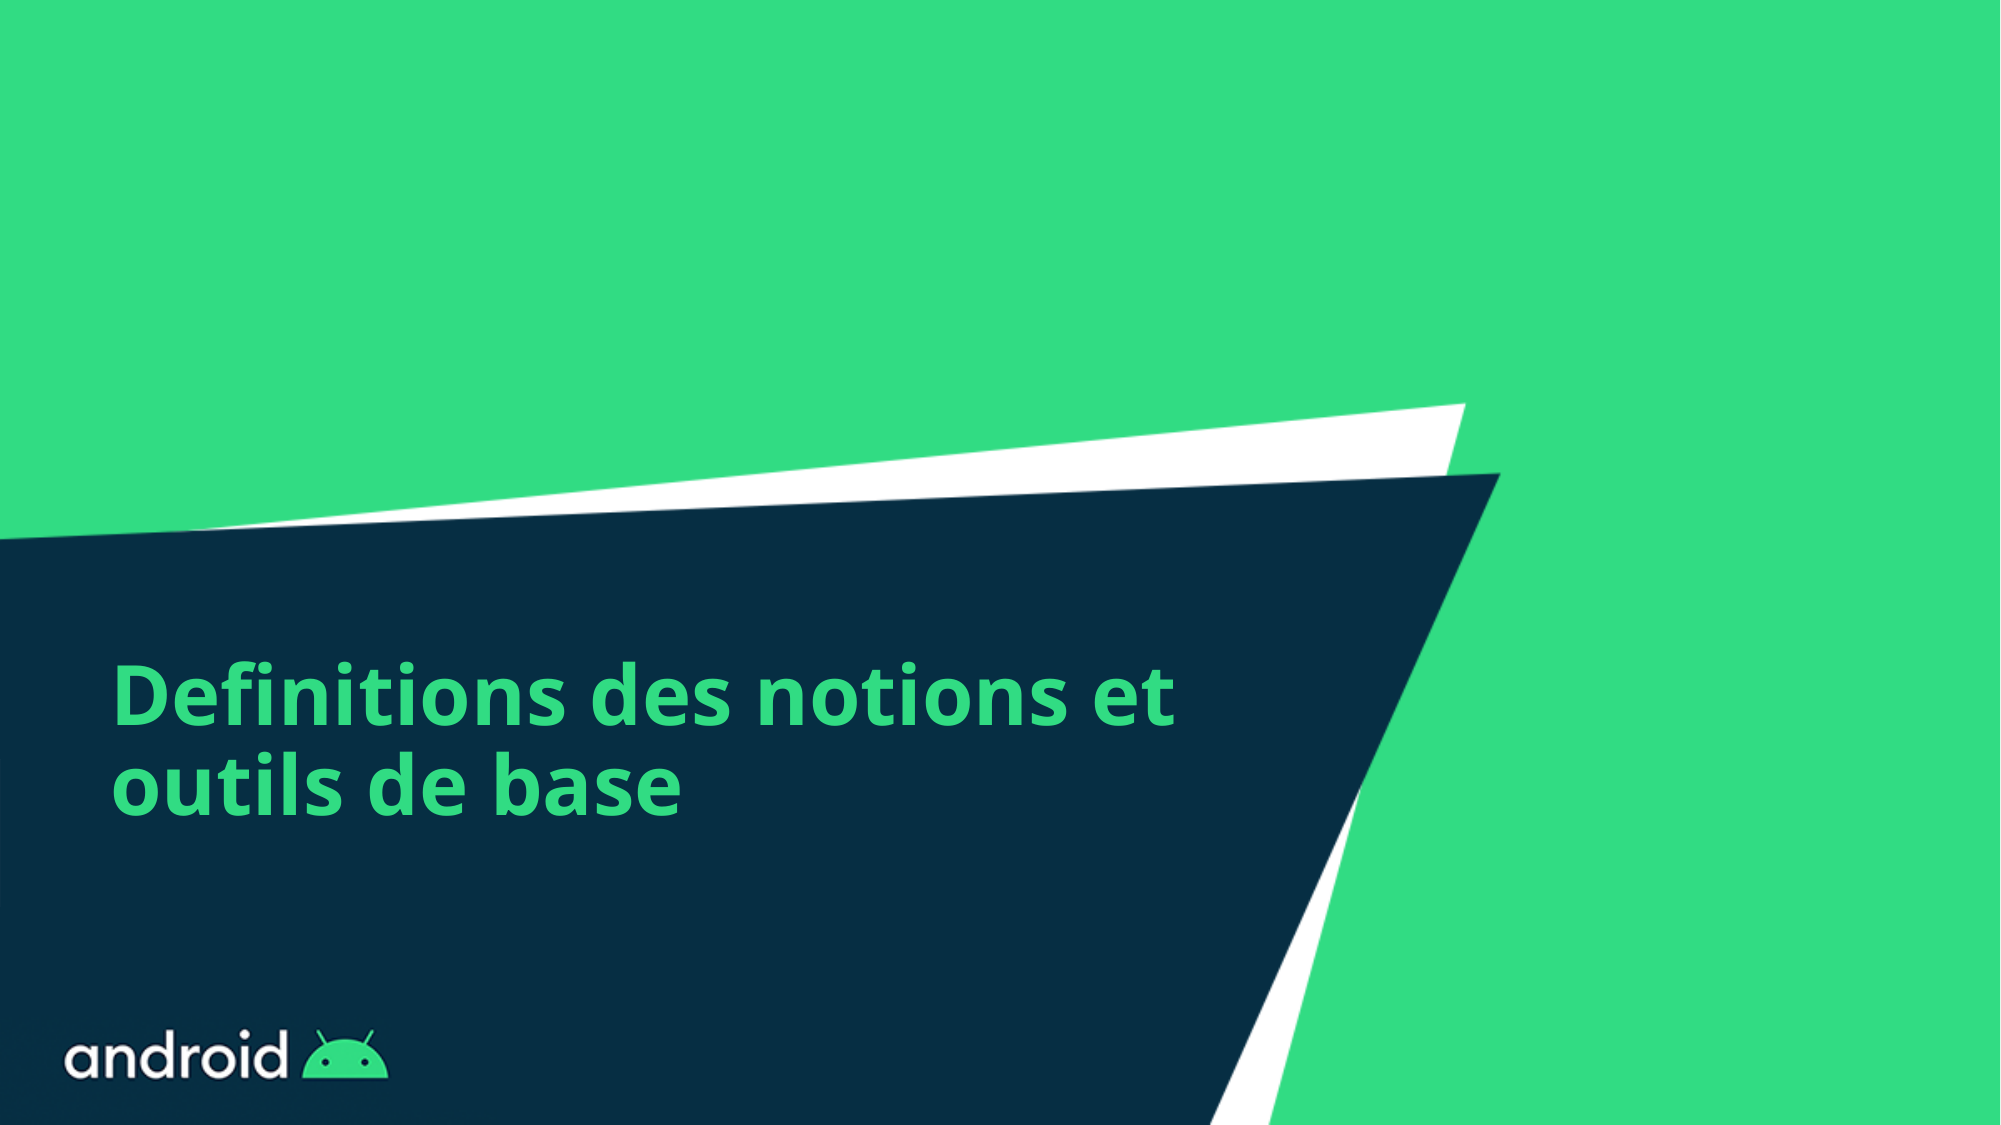

# Definitions des notions et outils de base